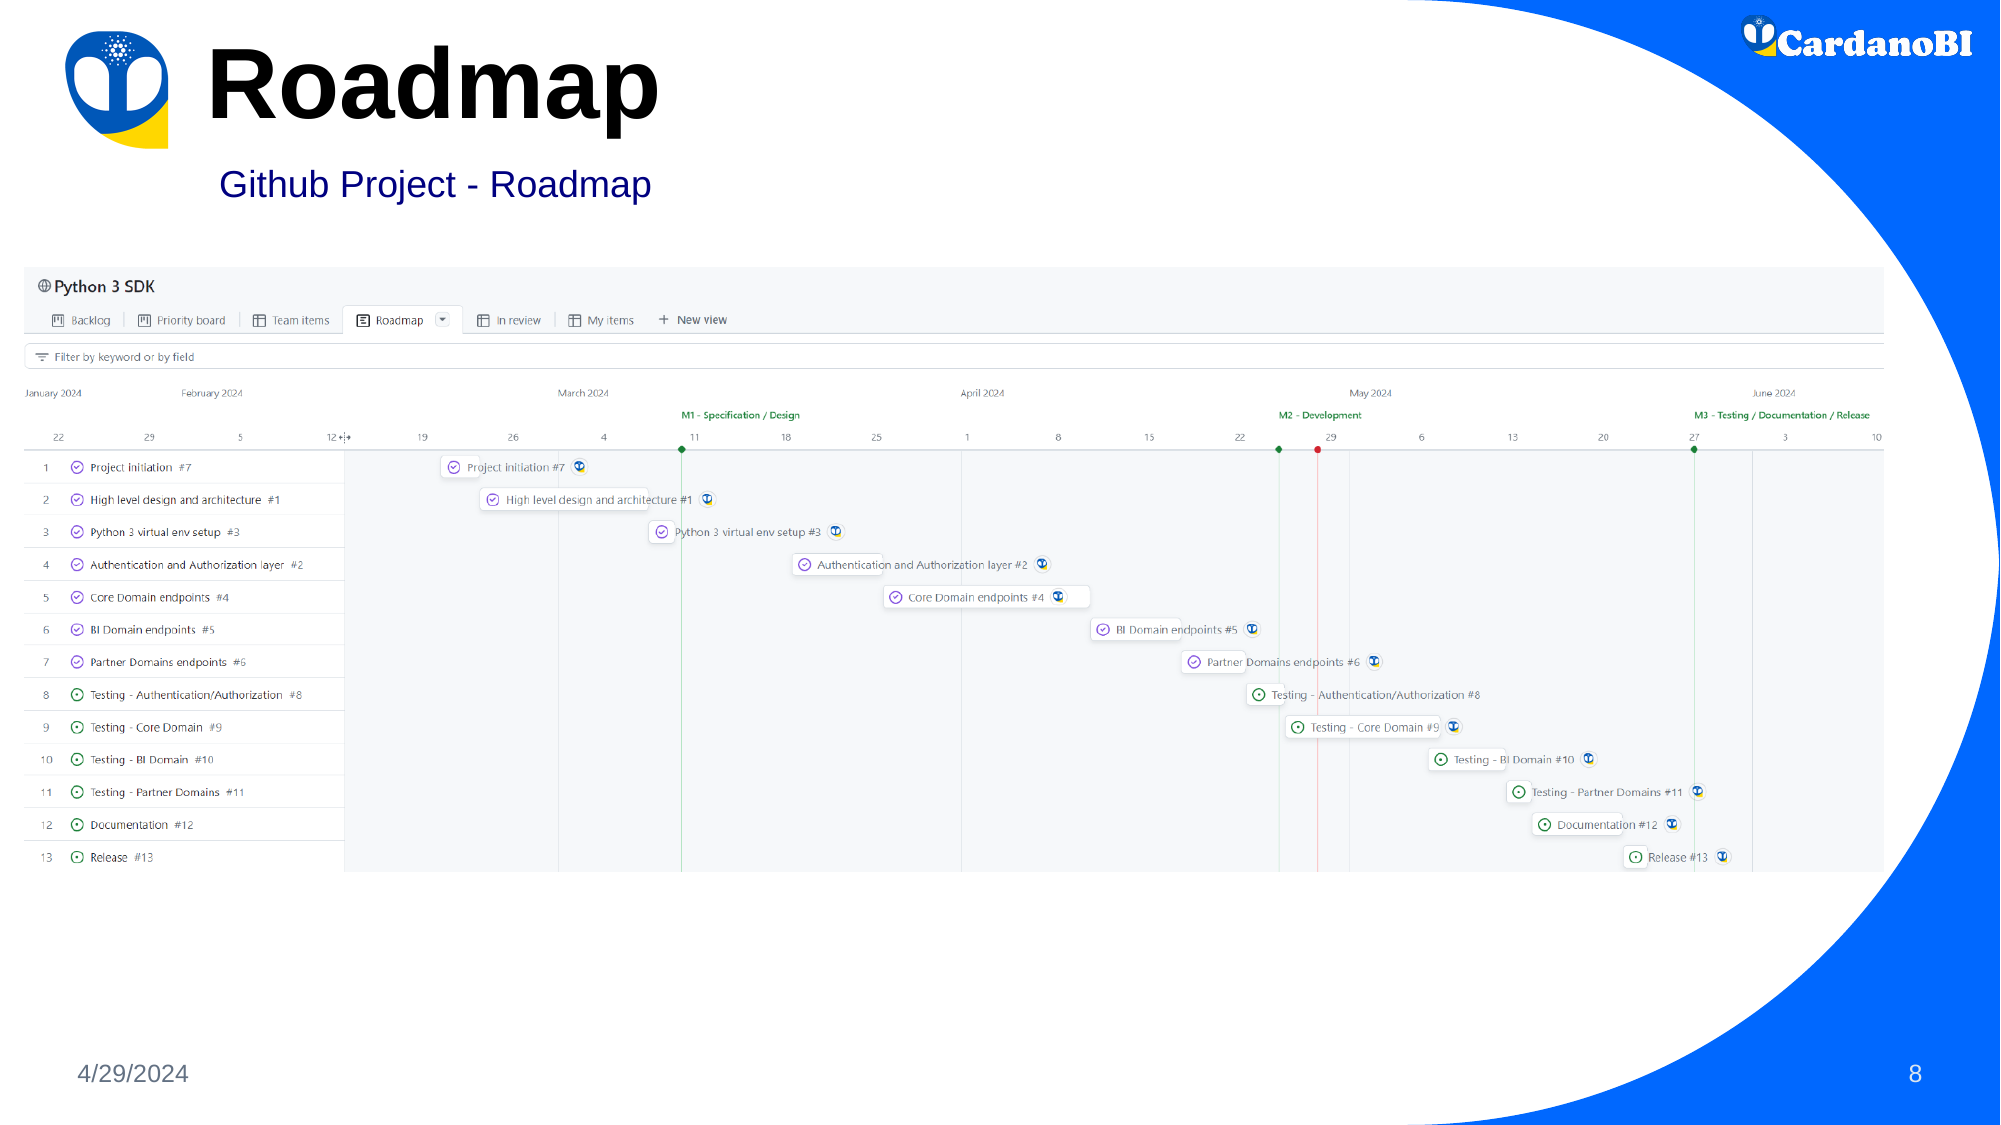

# Roadmap
Github Project - Roadmap
4/29/2024